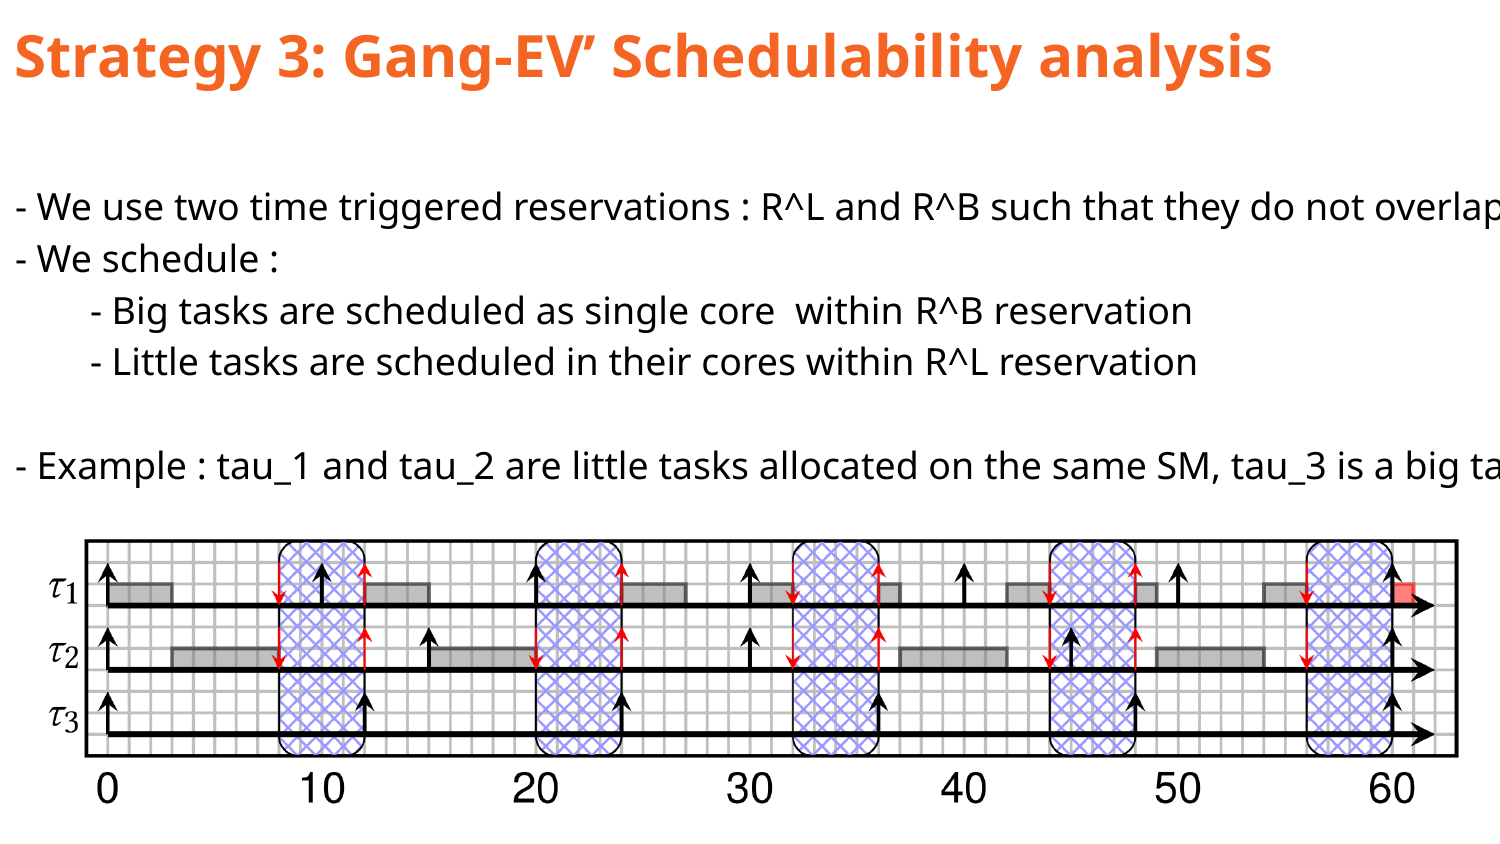

# Strategy 3: Gang-EV’ Schedulability analysis
- We use two time triggered reservations : R^L and R^B such that they do not overlap
- We schedule :
	- Big tasks are scheduled as single core within R^B reservation
	- Little tasks are scheduled in their cores within R^L reservation
- Example : tau_1 and tau_2 are little tasks allocated on the same SM, tau_3 is a big task